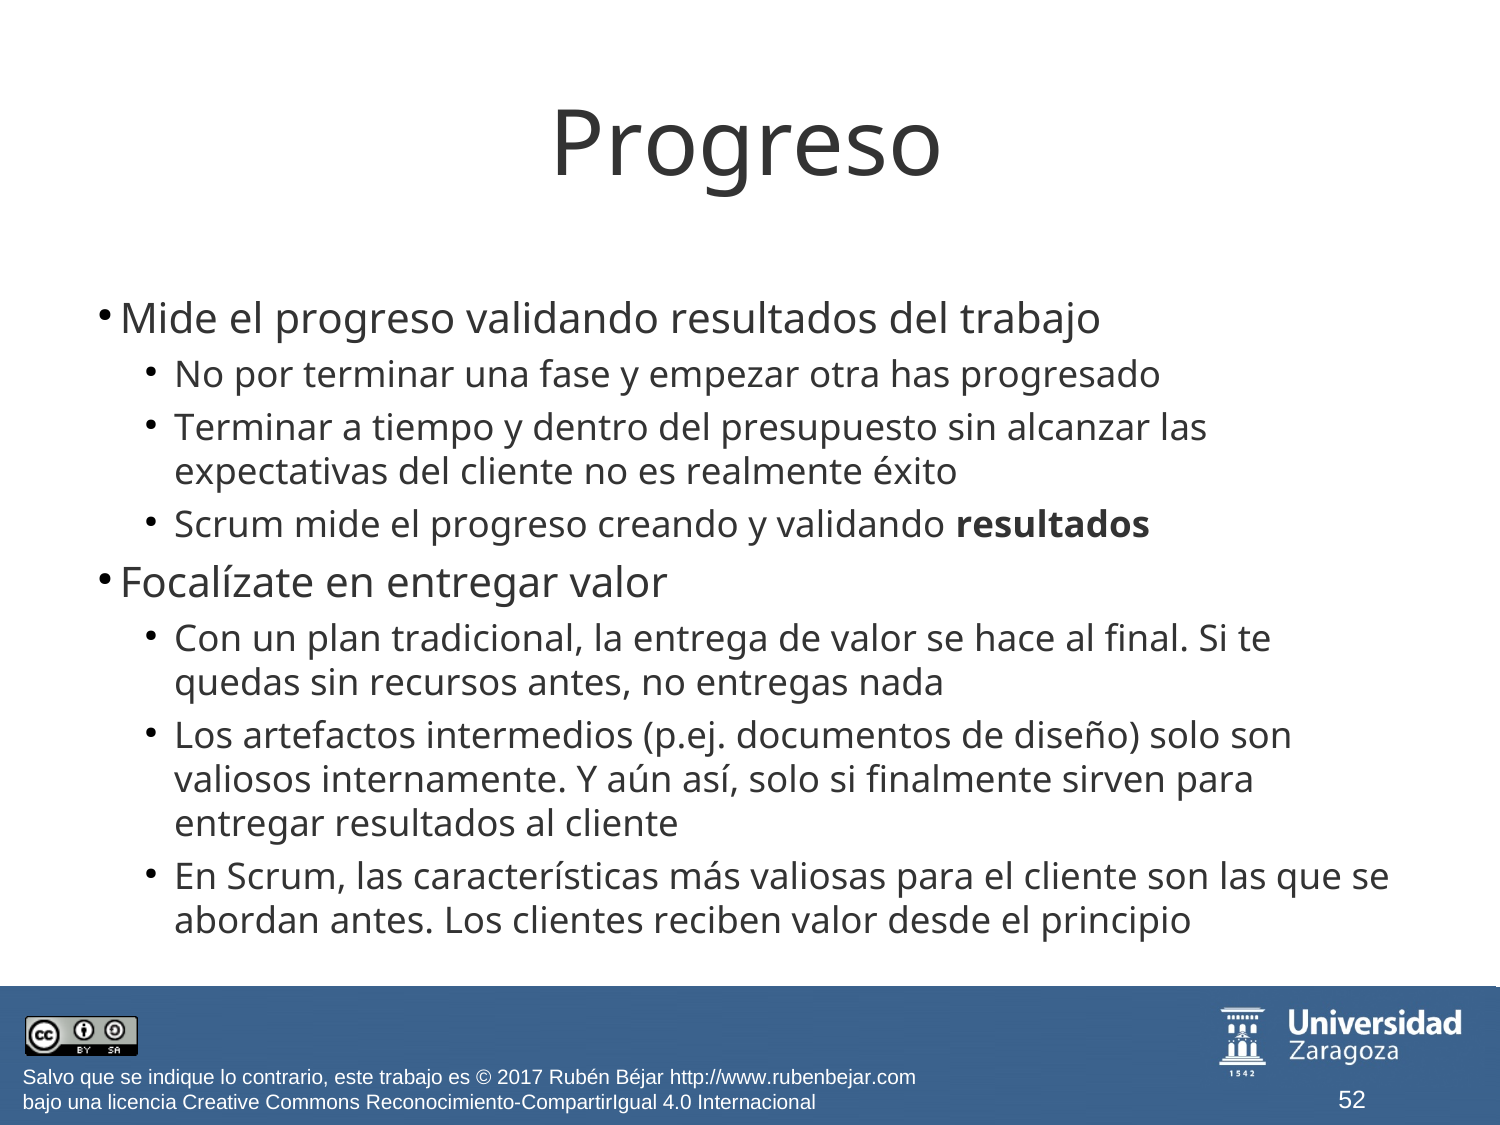

# Progreso
Mide el progreso validando resultados del trabajo
No por terminar una fase y empezar otra has progresado
Terminar a tiempo y dentro del presupuesto sin alcanzar las expectativas del cliente no es realmente éxito
Scrum mide el progreso creando y validando resultados
Focalízate en entregar valor
Con un plan tradicional, la entrega de valor se hace al final. Si te quedas sin recursos antes, no entregas nada
Los artefactos intermedios (p.ej. documentos de diseño) solo son valiosos internamente. Y aún así, solo si finalmente sirven para entregar resultados al cliente
En Scrum, las características más valiosas para el cliente son las que se abordan antes. Los clientes reciben valor desde el principio